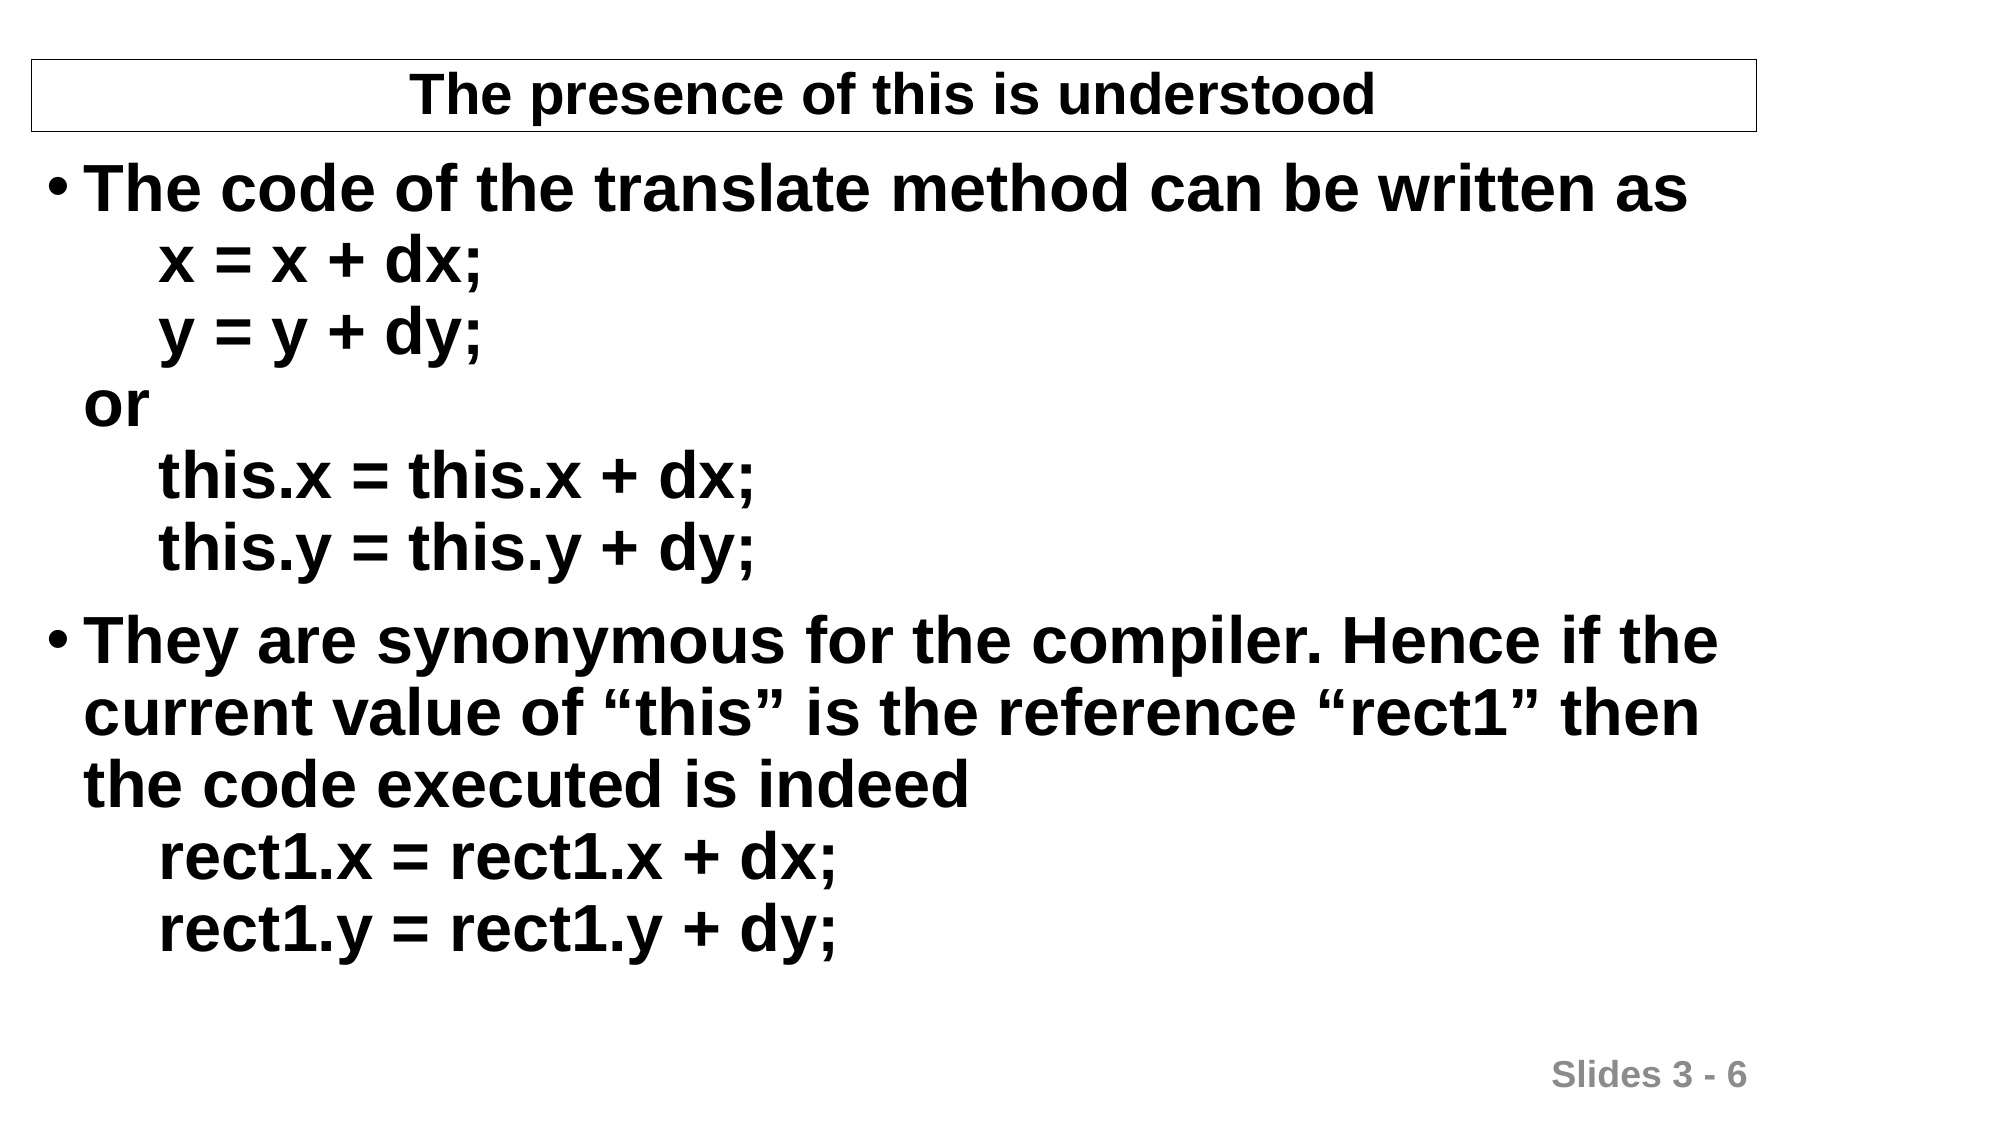

# The presence of this is understood
The code of the translate method can be written as
	x = x + dx;
	y = y + dy;
or
	this.x = this.x + dx;
	this.y = this.y + dy;
They are synonymous for the compiler. Hence if the current value of “this” is the reference “rect1” then the code executed is indeed
	rect1.x = rect1.x + dx;
	rect1.y = rect1.y + dy;
Slides 3 -